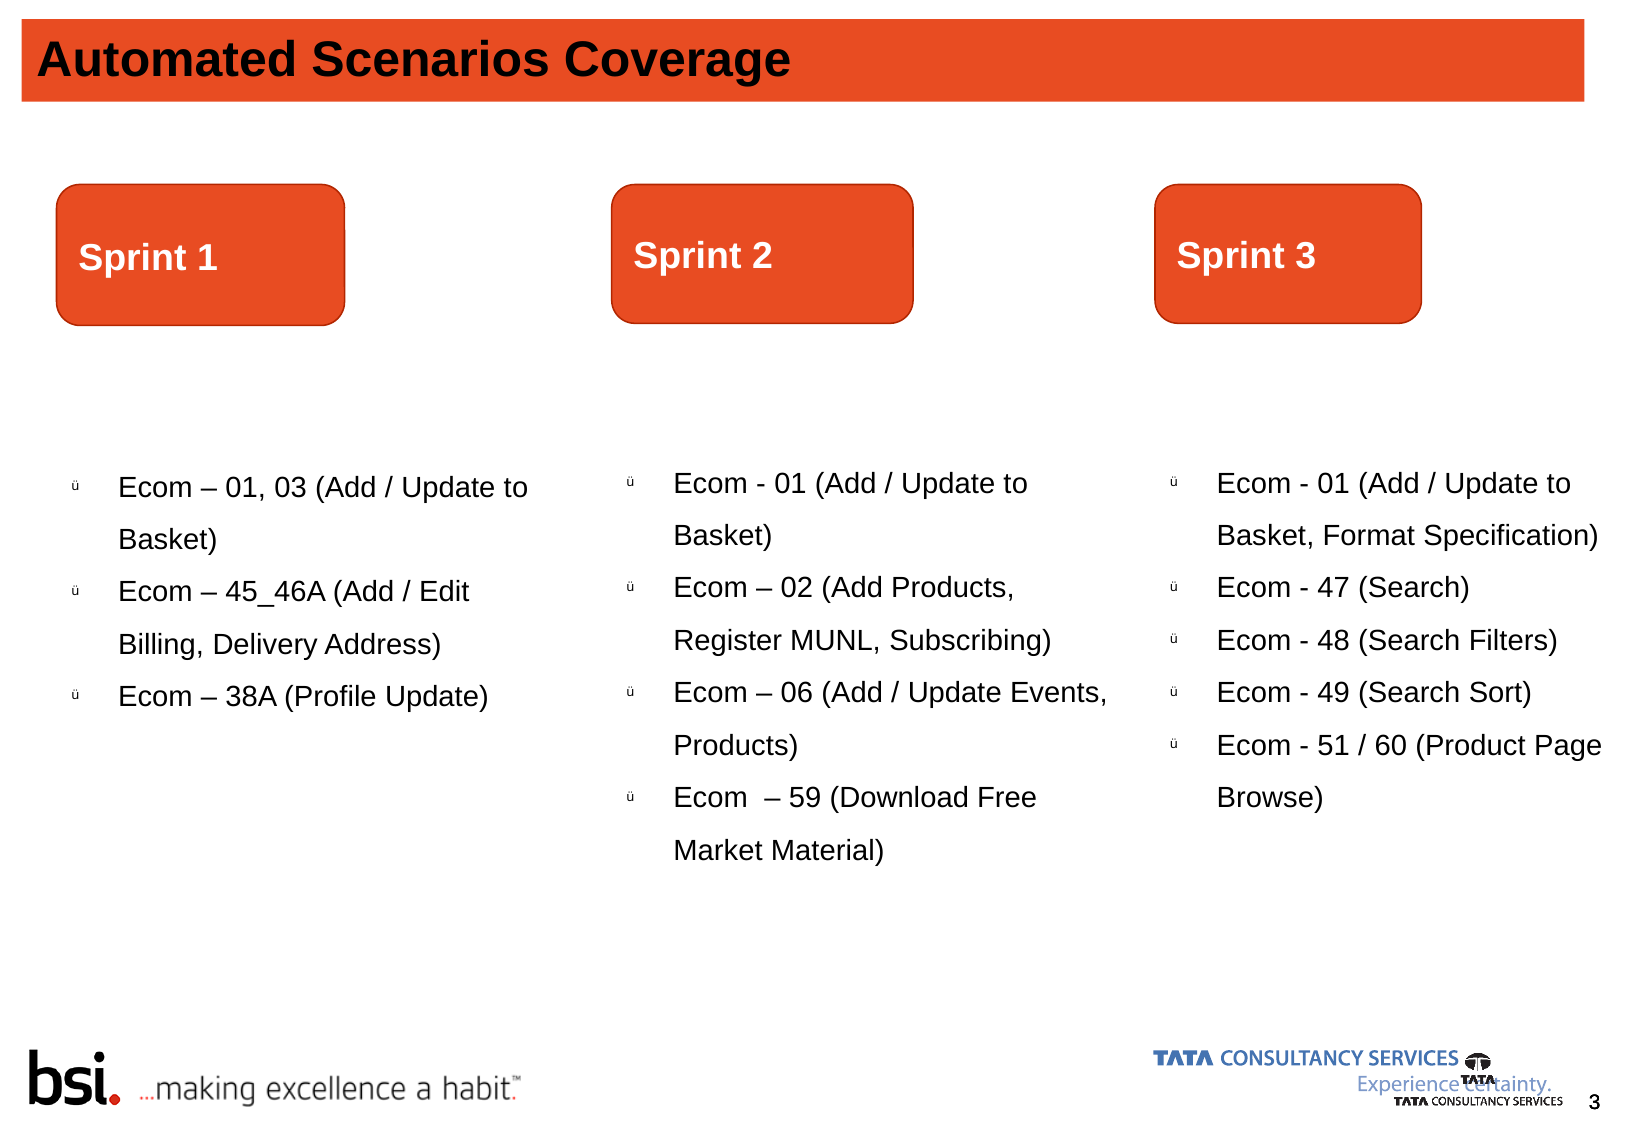

Automated Scenarios Coverage
Sprint 1
Ecom – 01, 03 (Add / Update to Basket)
Ecom – 45_46A (Add / Edit Billing, Delivery Address)
Ecom – 38A (Profile Update)
Sprint 2
Ecom - 01 (Add / Update to Basket)
Ecom – 02 (Add Products, Register MUNL, Subscribing)
Ecom – 06 (Add / Update Events, Products)
Ecom – 59 (Download Free Market Material)
Sprint 3
Ecom - 01 (Add / Update to Basket, Format Specification)
Ecom - 47 (Search)
Ecom - 48 (Search Filters)
Ecom - 49 (Search Sort)
Ecom - 51 / 60 (Product Page Browse)